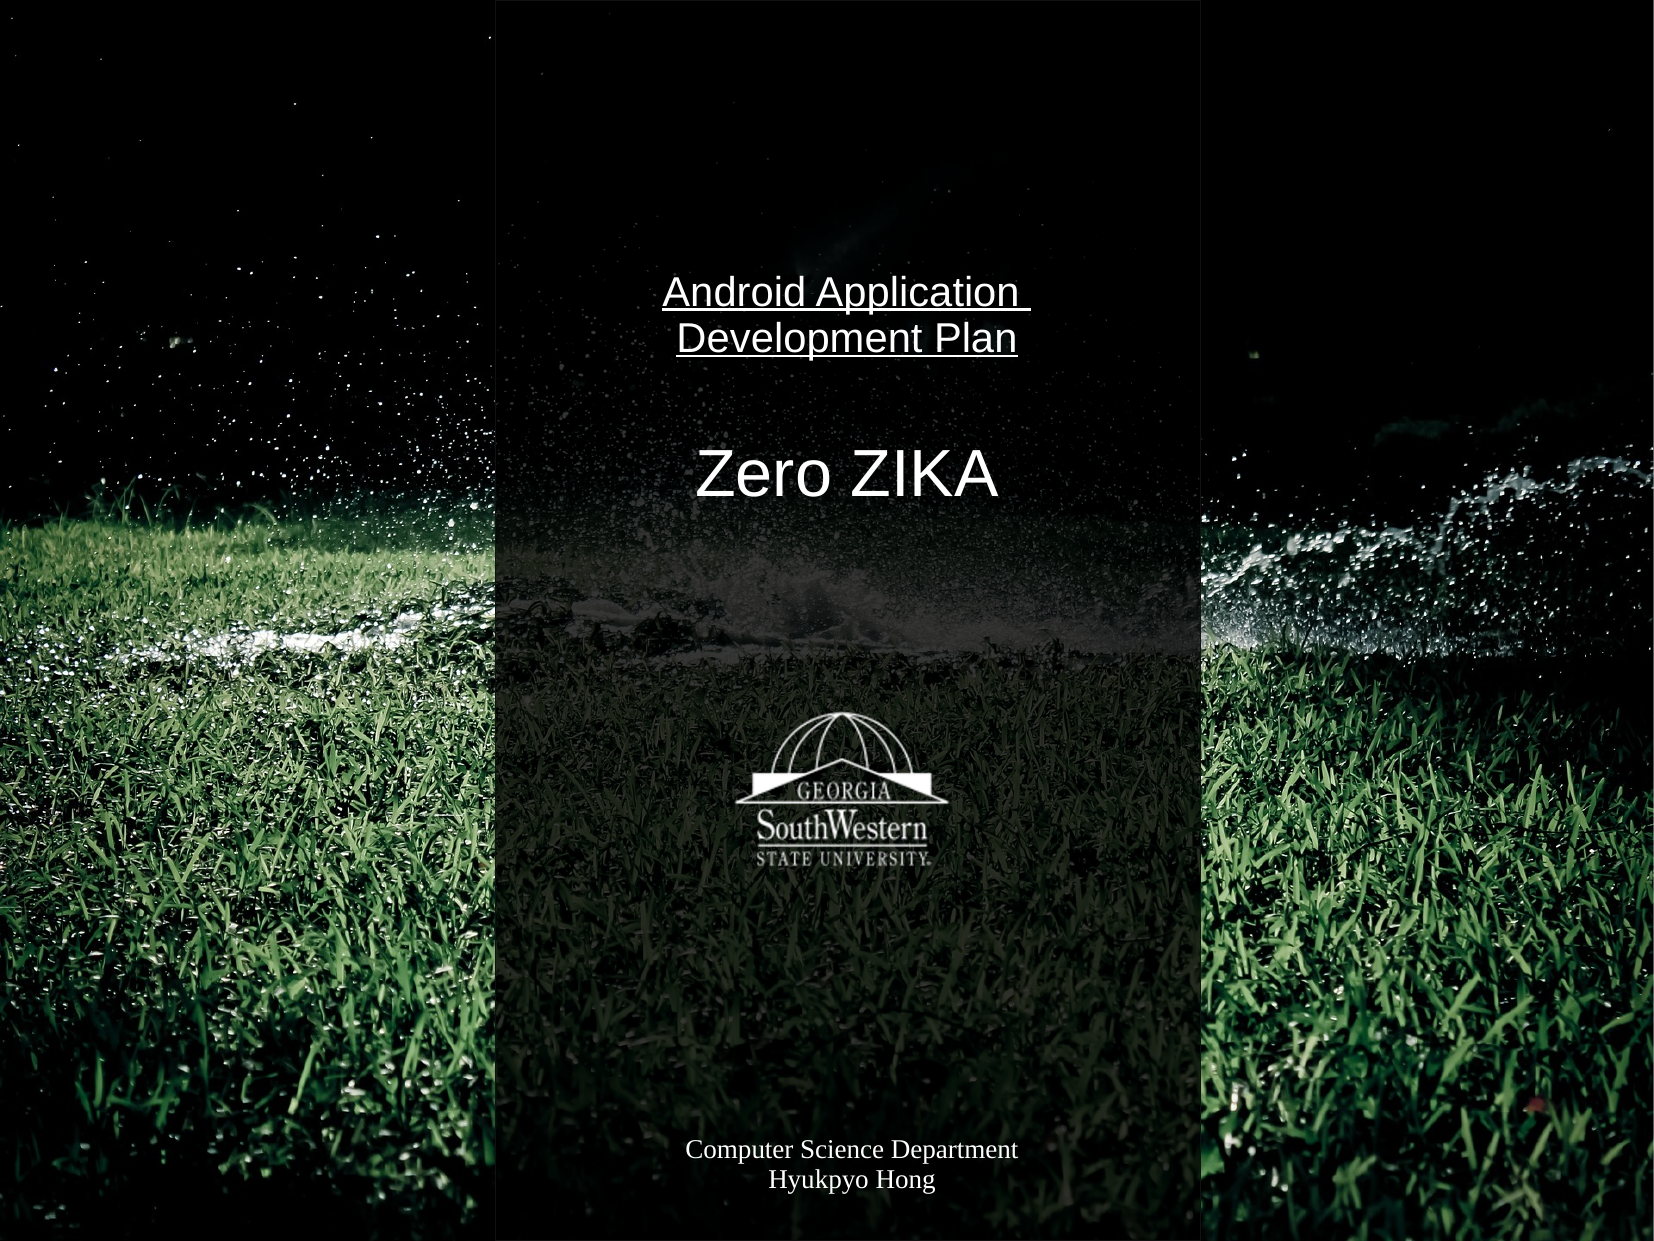

# Android Application
Development Plan
Zero ZIKA
Computer Science Department
Hyukpyo Hong